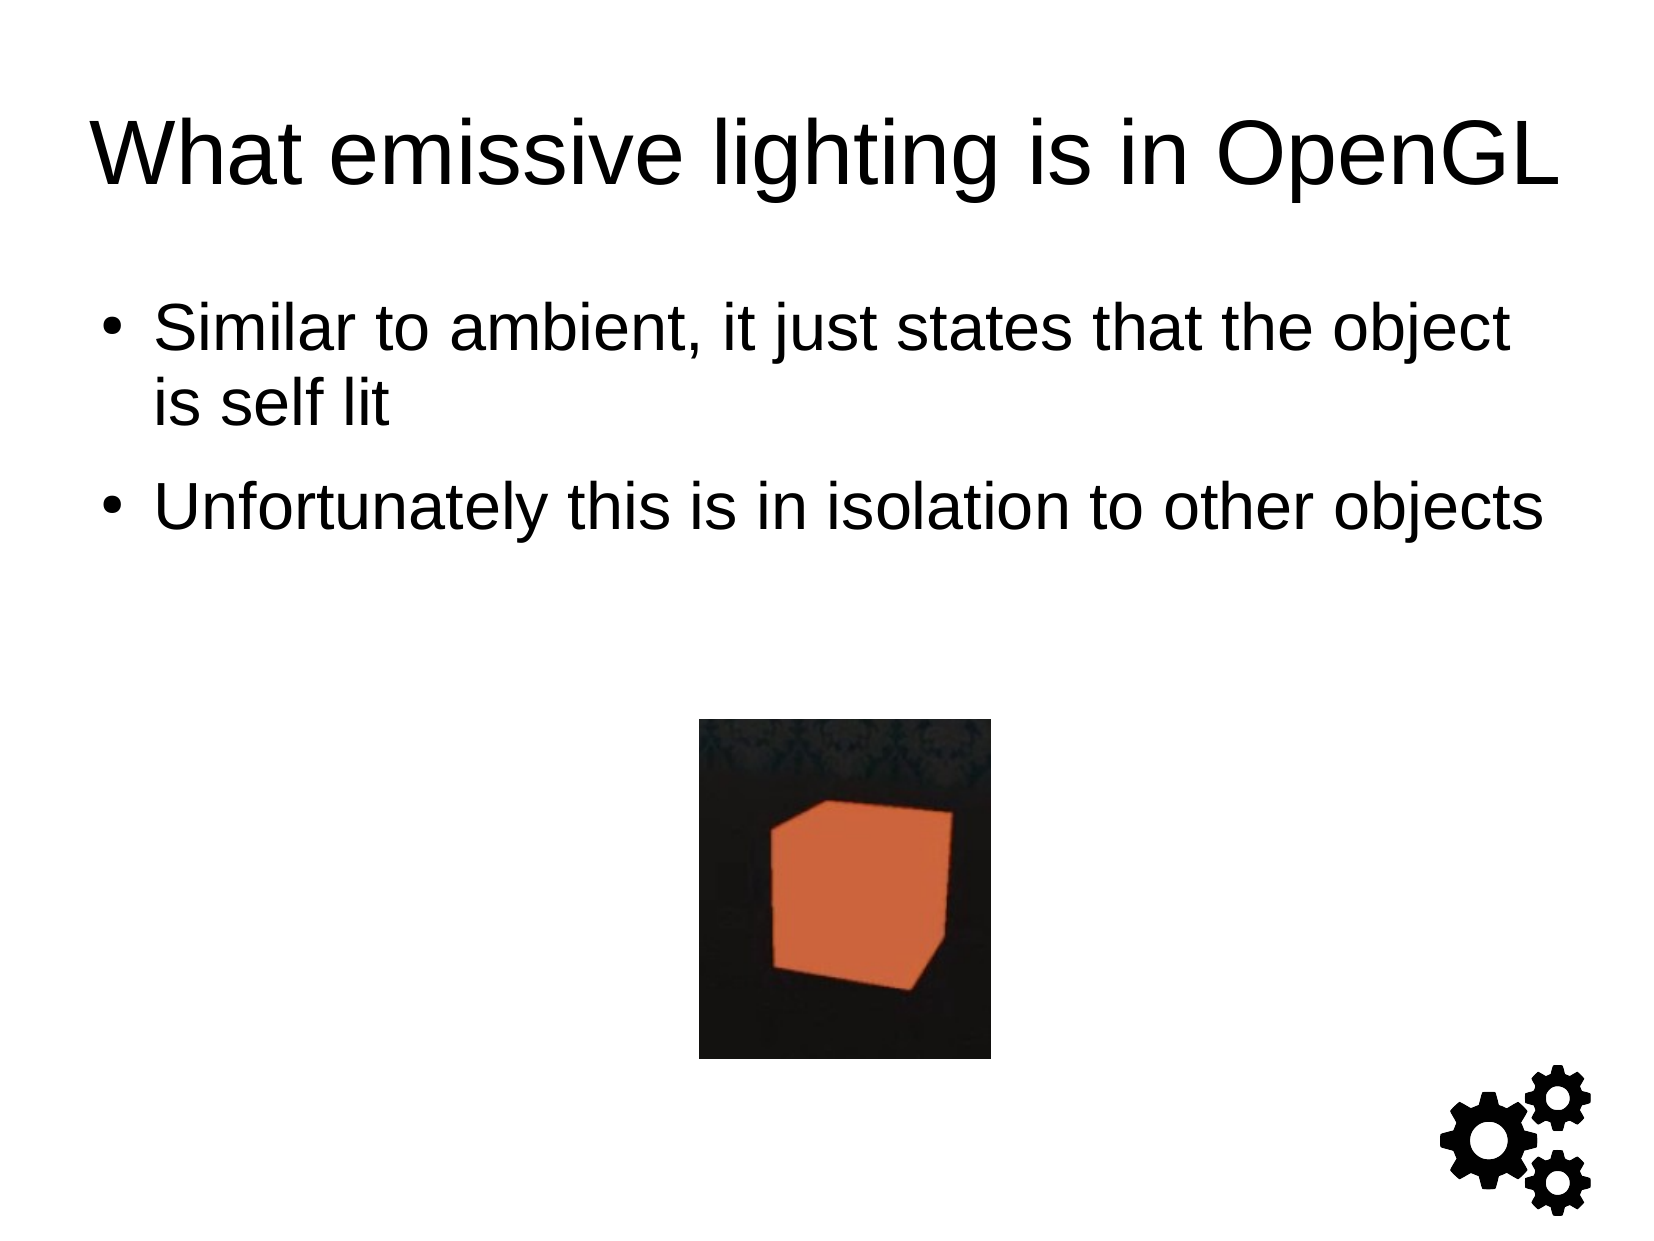

# What emissive lighting is in OpenGL
Similar to ambient, it just states that the object is self lit
Unfortunately this is in isolation to other objects